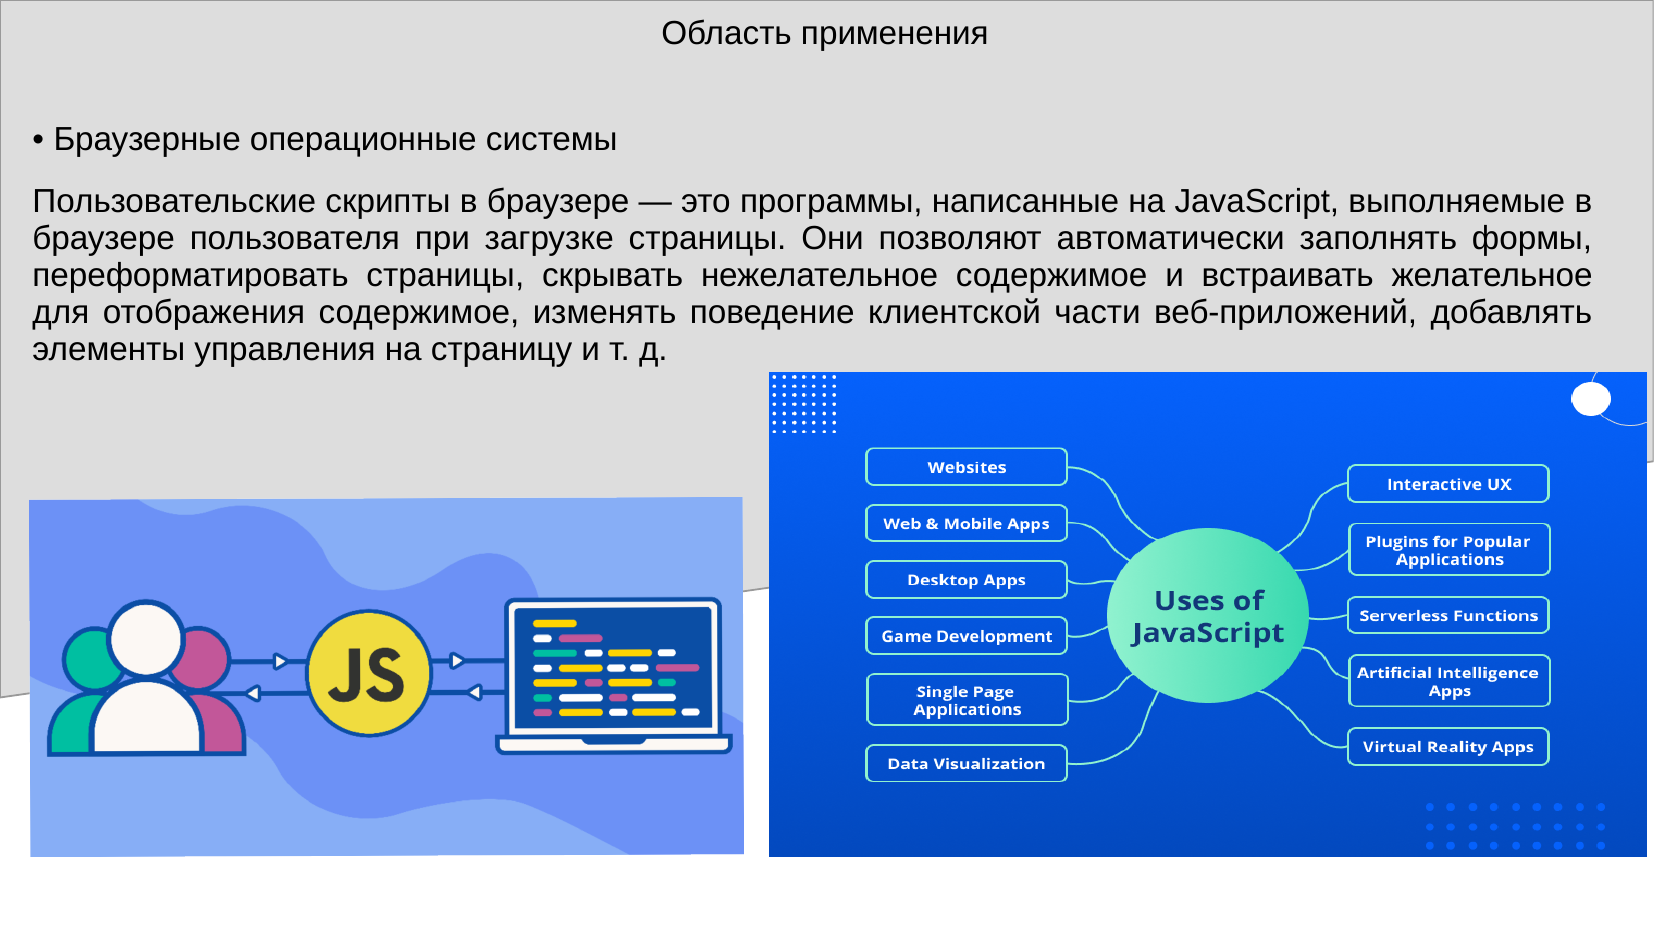

Область применения
# • Браузерные операционные системы
Пользовательские скрипты в браузере — это программы, написанные на JavaScript, выполняемые в браузере пользователя при загрузке страницы. Они позволяют автоматически заполнять формы, переформатировать страницы, скрывать нежелательное содержимое и встраивать желательное для отображения содержимое, изменять поведение клиентской части веб-приложений, добавлять элементы управления на страницу и т. д.